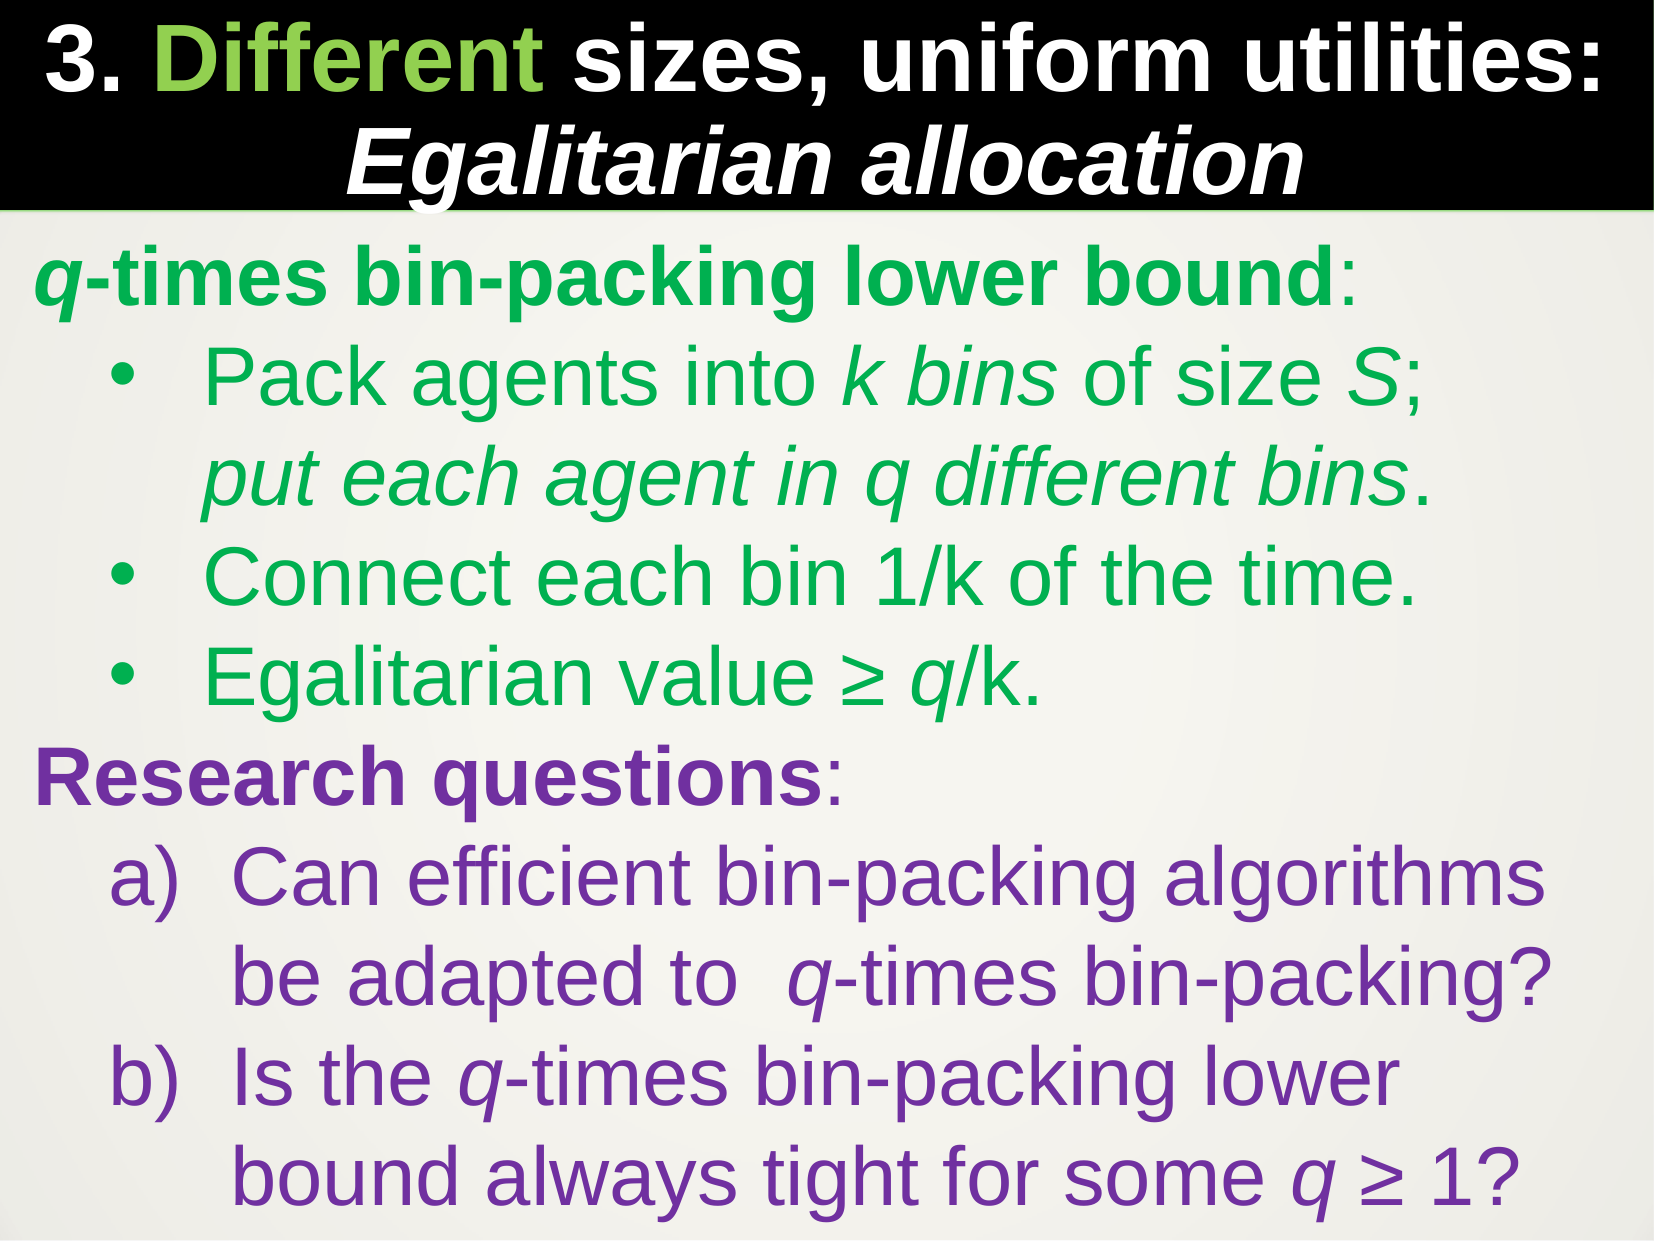

# 3. Different sizes, uniform utilities: Egalitarian allocation
q-times bin-packing lower bound:
Pack agents into k bins of size S;
put each agent in q different bins.
Connect each bin 1/k of the time.
Egalitarian value ≥ q/k.
Research questions:
Can efficient bin-packing algorithms be adapted to q-times bin-packing?
Is the q-times bin-packing lower bound always tight for some q ≥ 1?